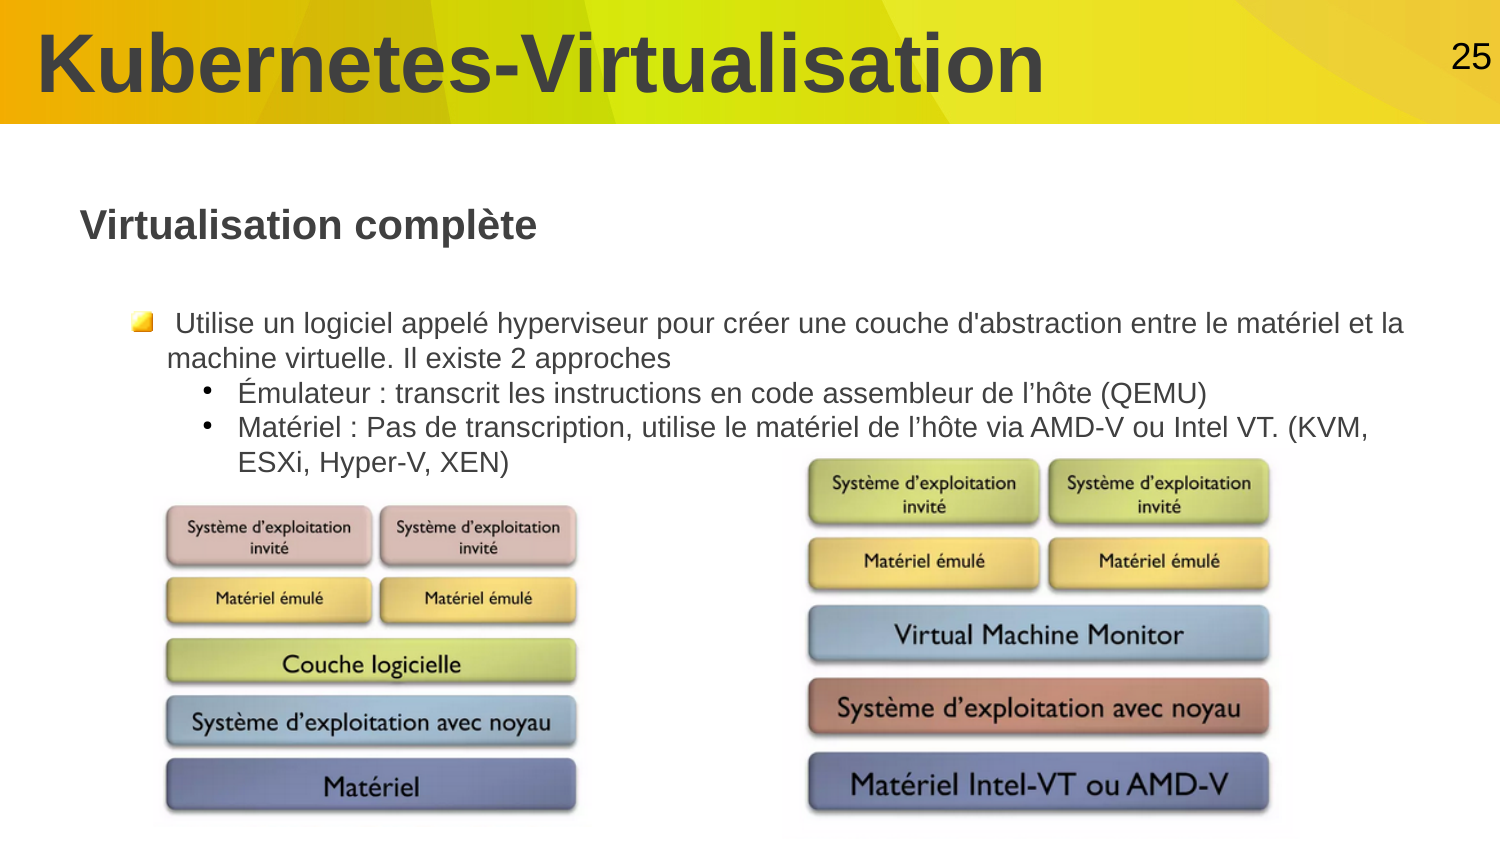

Kubernetes-Virtualisation
Virtualisation complète
 Utilise un logiciel appelé hyperviseur pour créer une couche d'abstraction entre le matériel et la machine virtuelle. Il existe 2 approches
Émulateur : transcrit les instructions en code assembleur de l’hôte (QEMU)
Matériel : Pas de transcription, utilise le matériel de l’hôte via AMD-V ou Intel VT. (KVM, ESXi, Hyper-V, XEN)